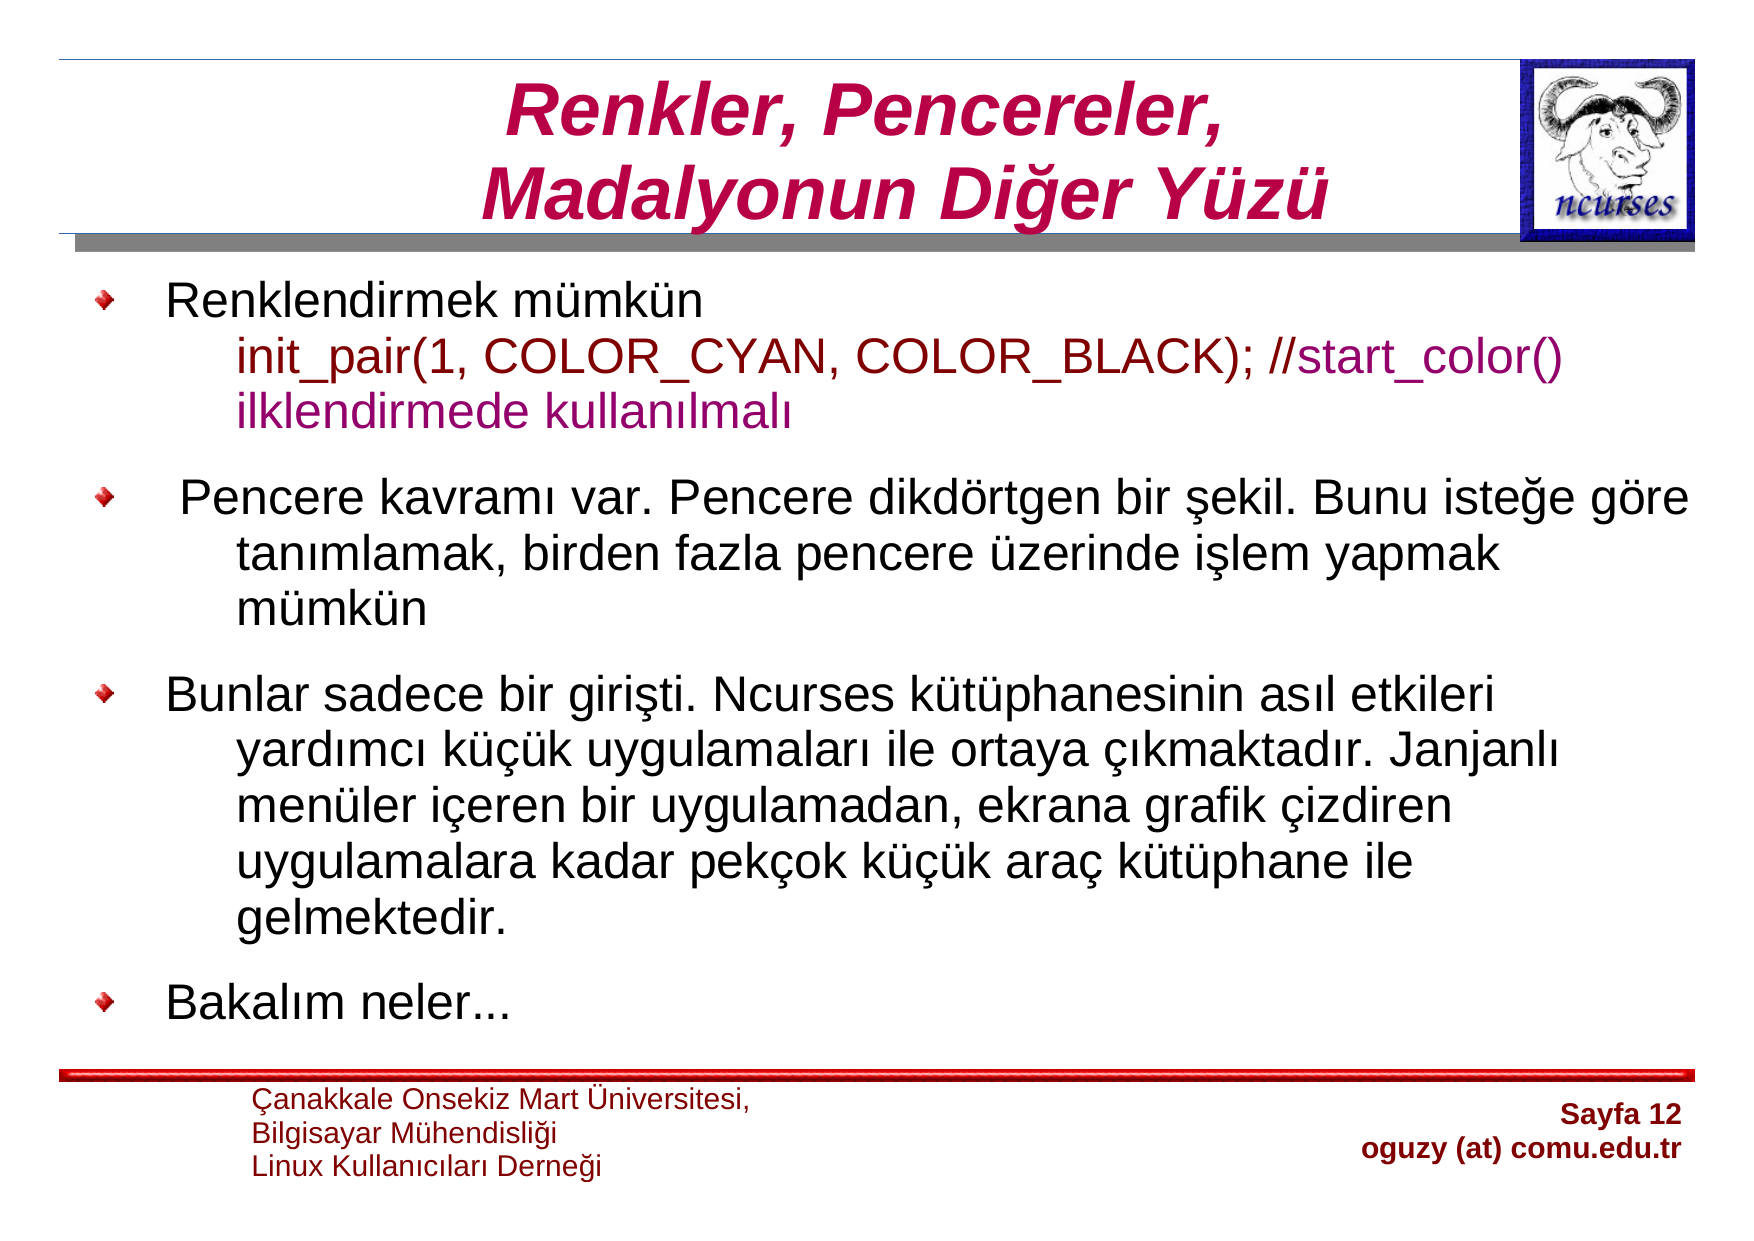

# Renkler, Pencereler, Madalyonun Diğer Yüzü
Renklendirmek mümkün
init_pair(1, COLOR_CYAN, COLOR_BLACK); //start_color() ilklendirmede kullanılmalı
 Pencere kavramı var. Pencere dikdörtgen bir şekil. Bunu isteğe göre tanımlamak, birden fazla pencere üzerinde işlem yapmak mümkün
Bunlar sadece bir girişti. Ncurses kütüphanesinin asıl etkileri yardımcı küçük uygulamaları ile ortaya çıkmaktadır. Janjanlı menüler içeren bir uygulamadan, ekrana grafik çizdiren uygulamalara kadar pekçok küçük araç kütüphane ile gelmektedir.
Bakalım neler...